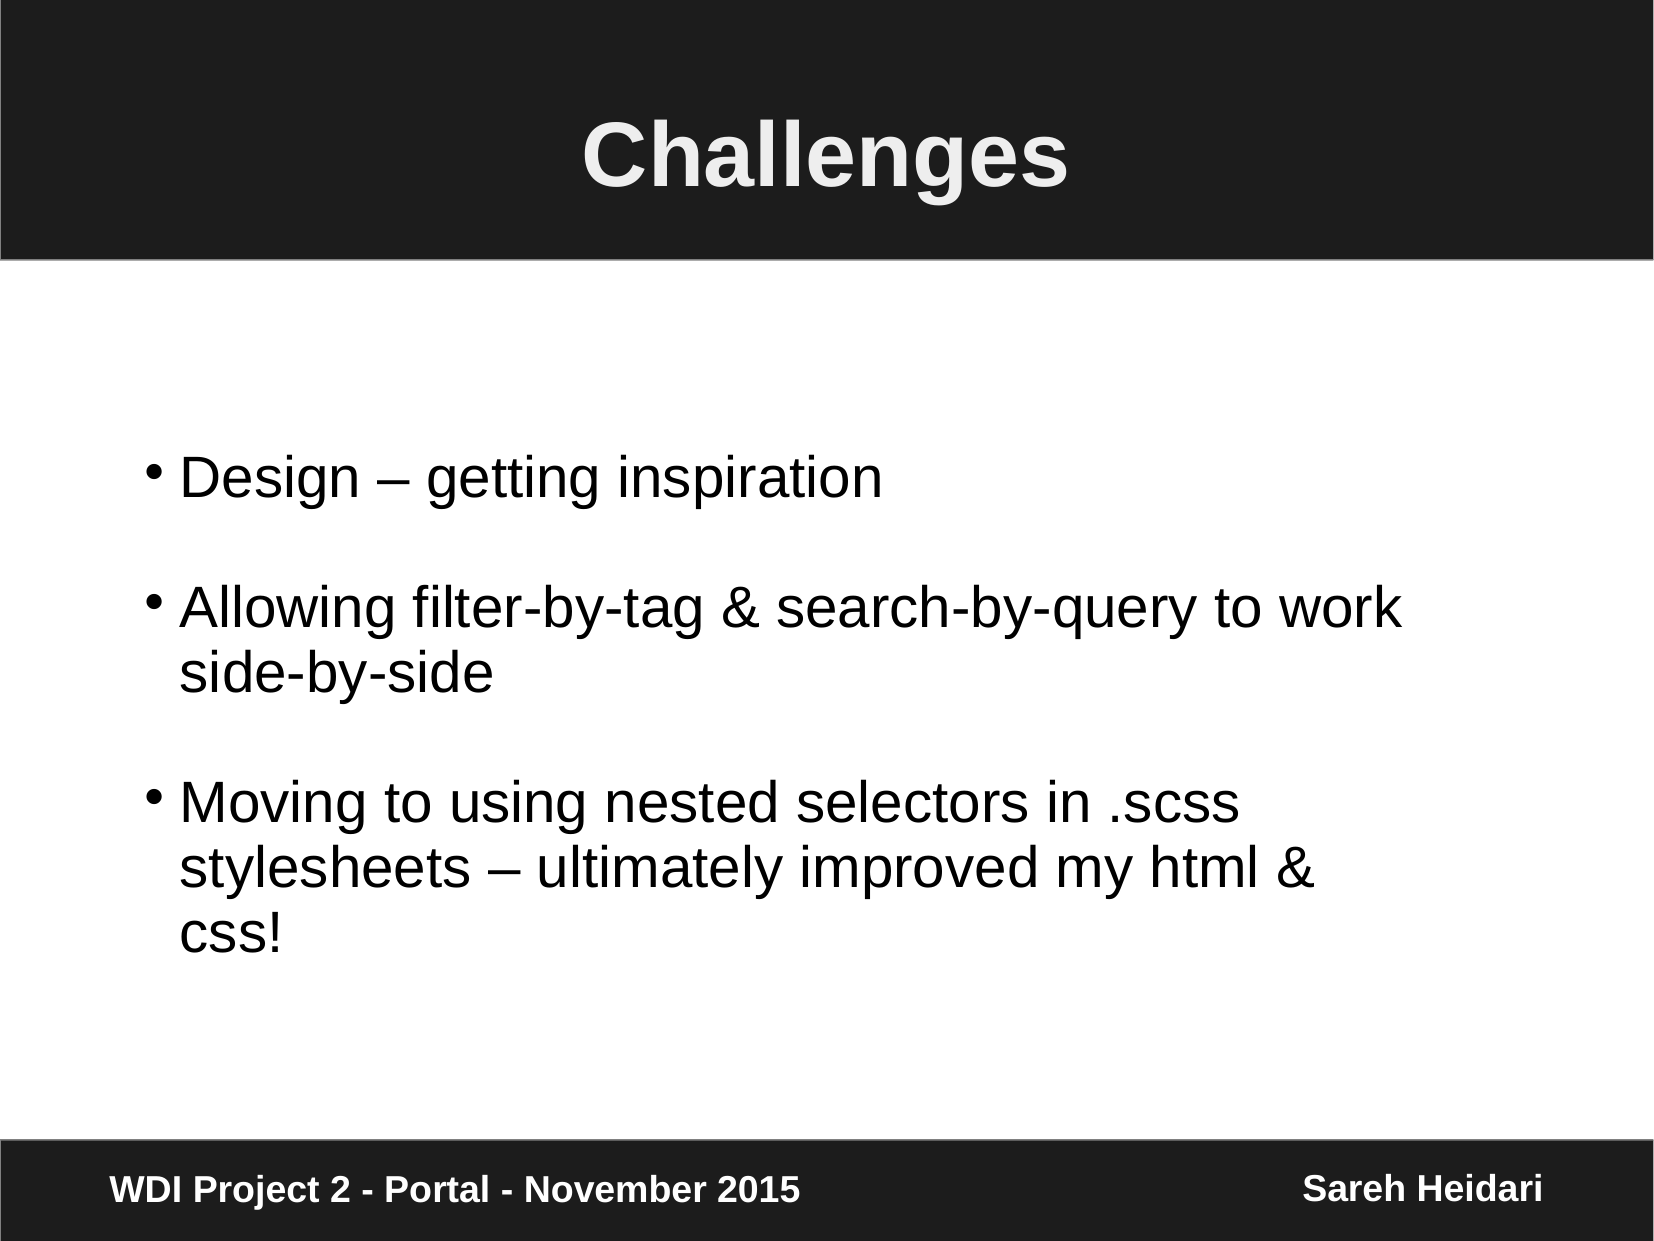

# Challenges
Design – getting inspiration
Allowing filter-by-tag & search-by-query to work side-by-side
Moving to using nested selectors in .scss stylesheets – ultimately improved my html & css!
Sareh Heidari
WDI Project 2 - Portal - November 2015